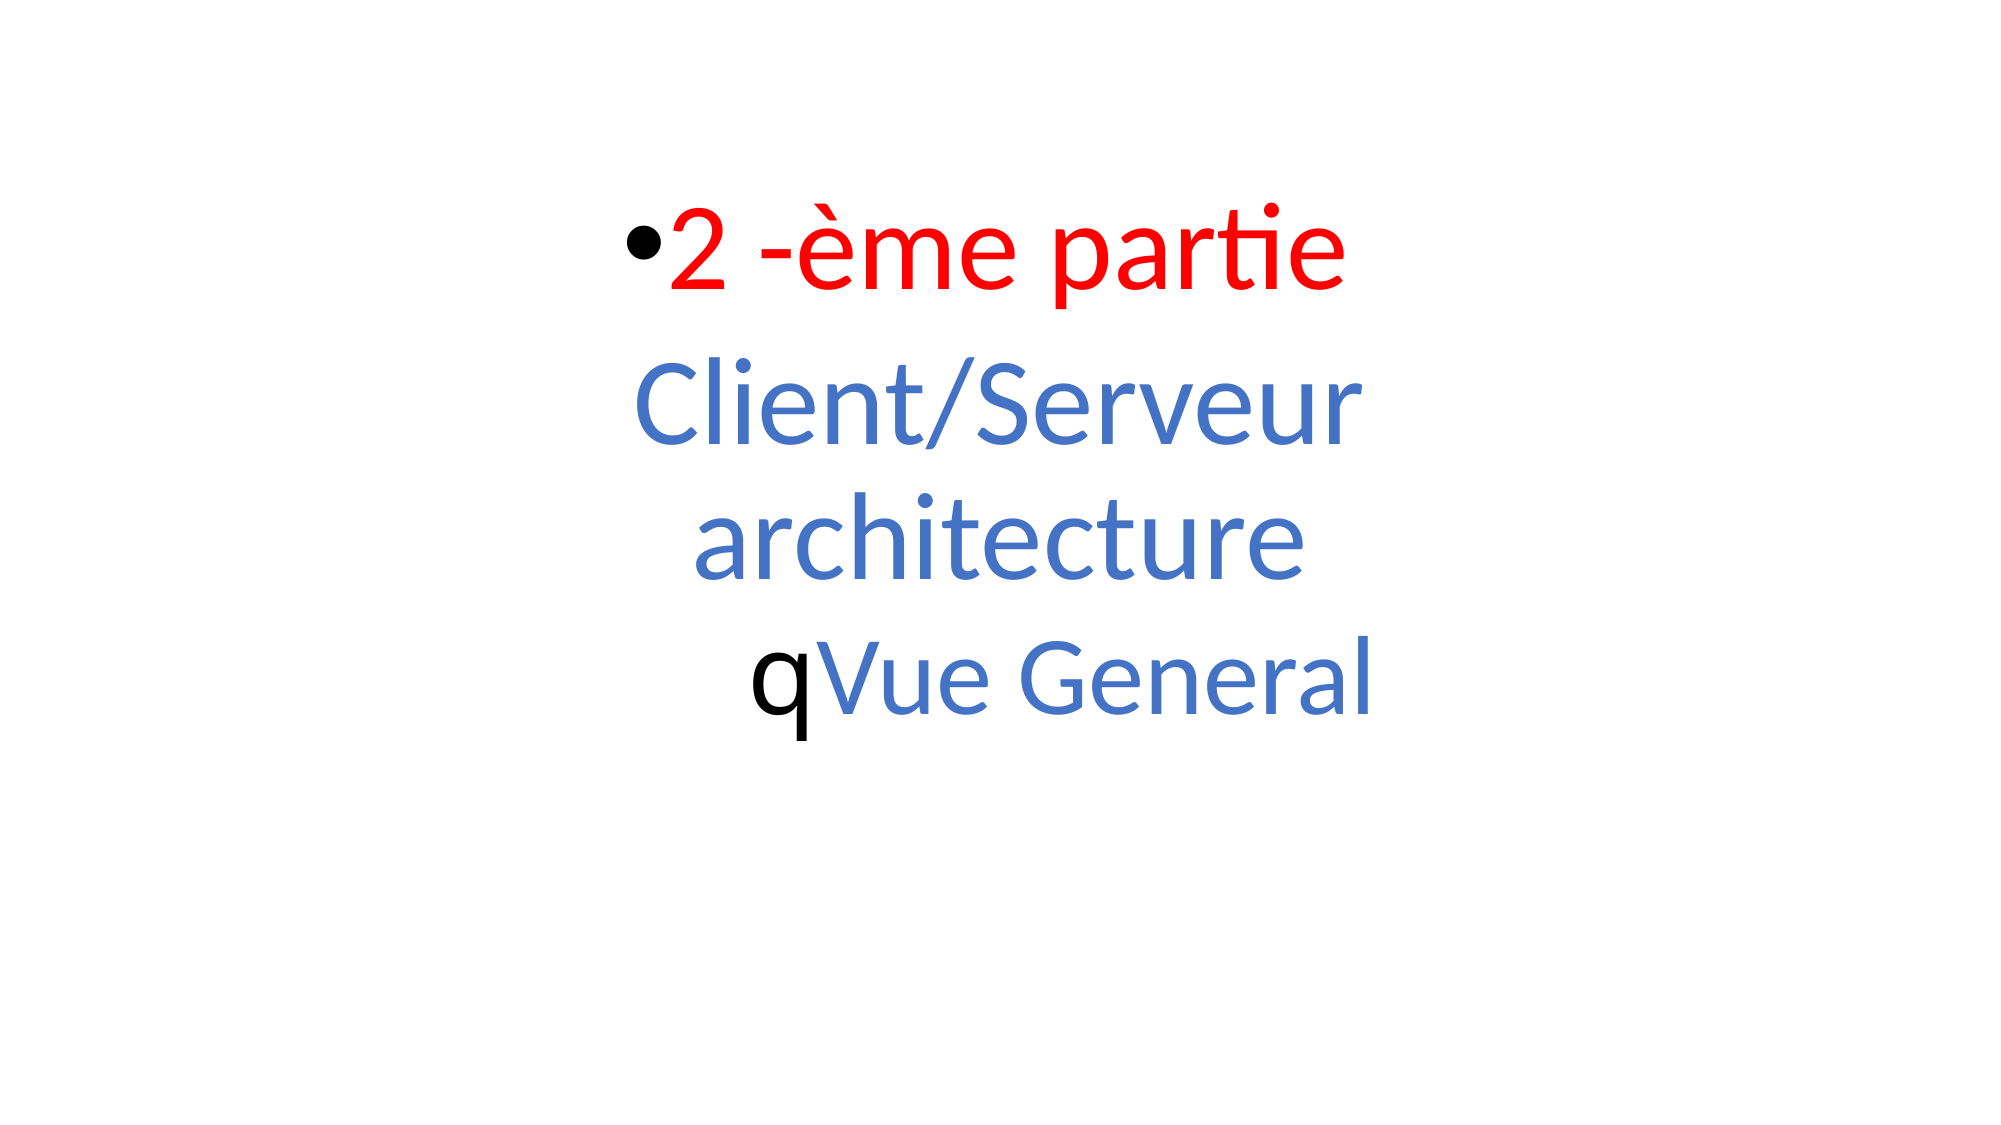

# 2 -ème partie
Client/Serveur architecture
Vue General